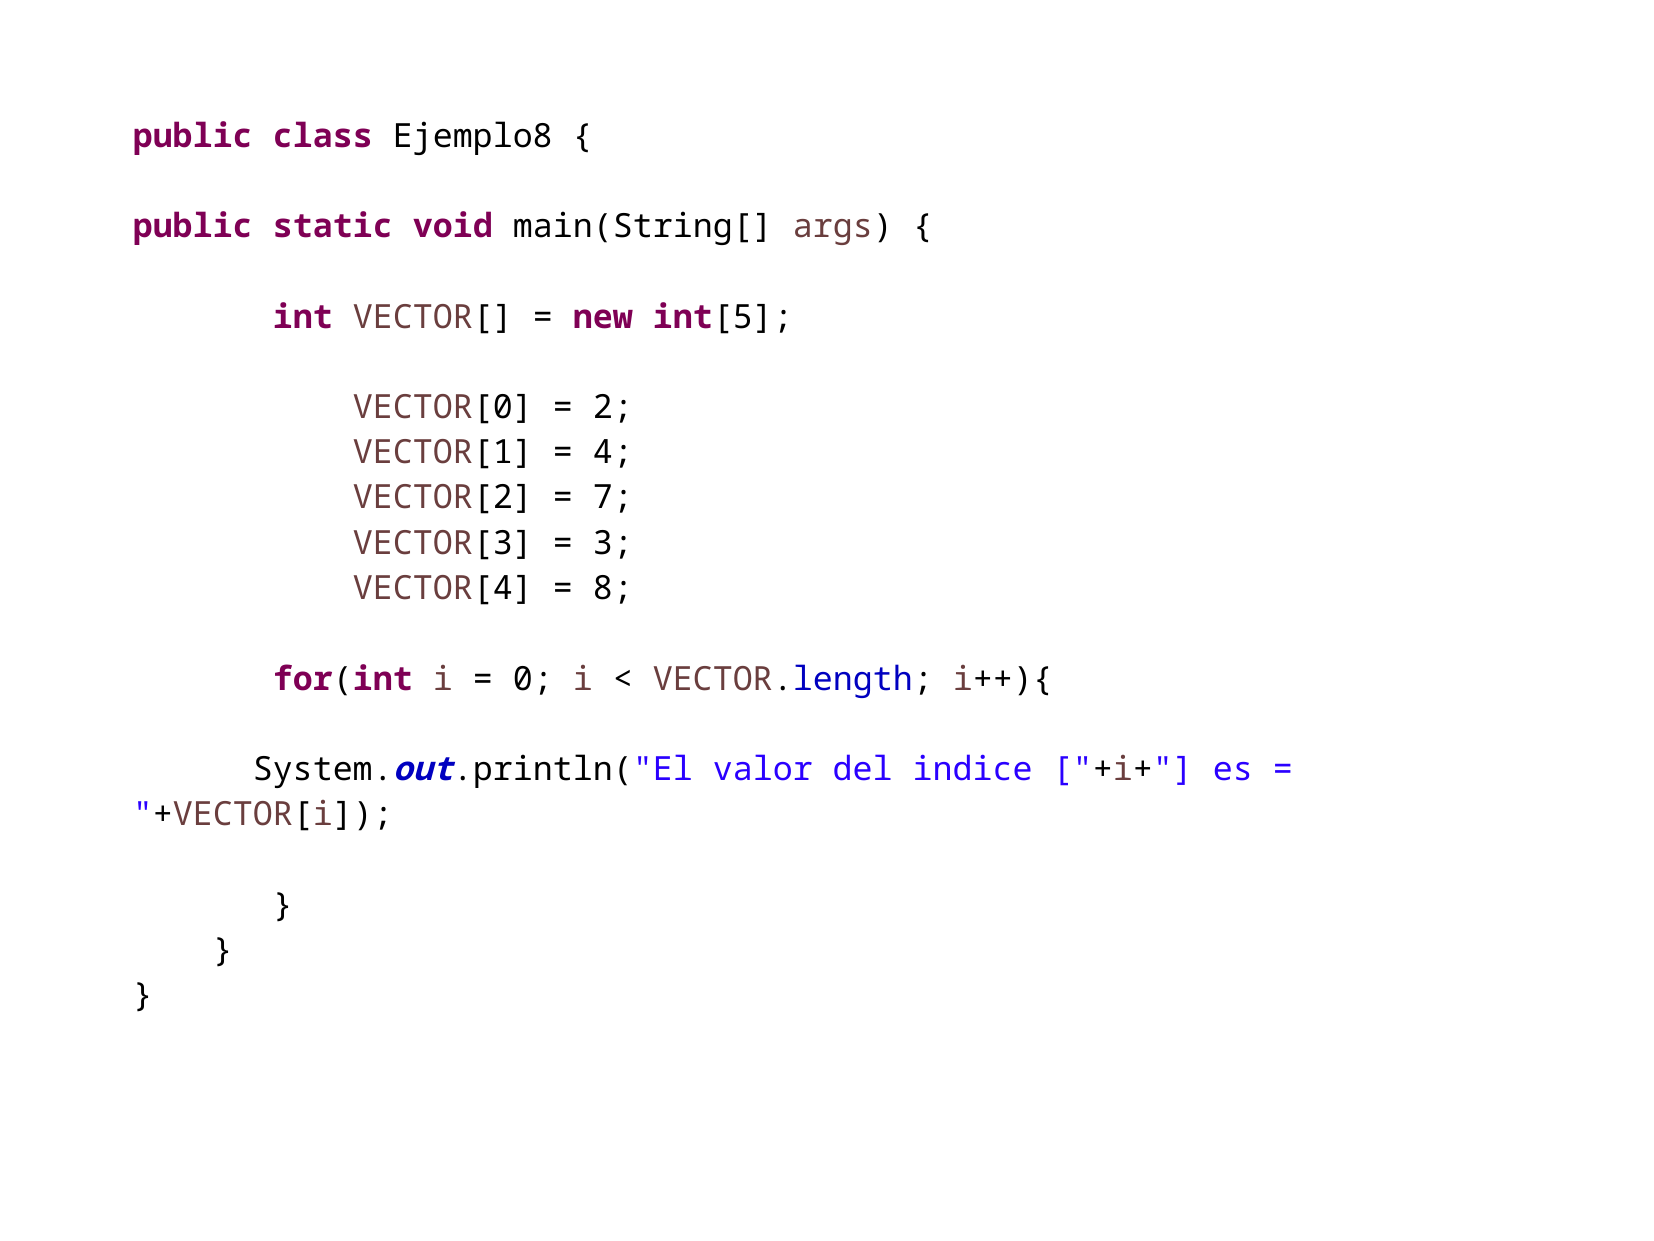

public class Ejemplo8 {
public static void main(String[] args) {
 int VECTOR[] = new int[5];
 VECTOR[0] = 2;
 VECTOR[1] = 4;
 VECTOR[2] = 7;
 VECTOR[3] = 3;
 VECTOR[4] = 8;
 for(int i = 0; i < VECTOR.length; i++){
 System.out.println("El valor del indice ["+i+"] es = "+VECTOR[i]);
 }
 }
}